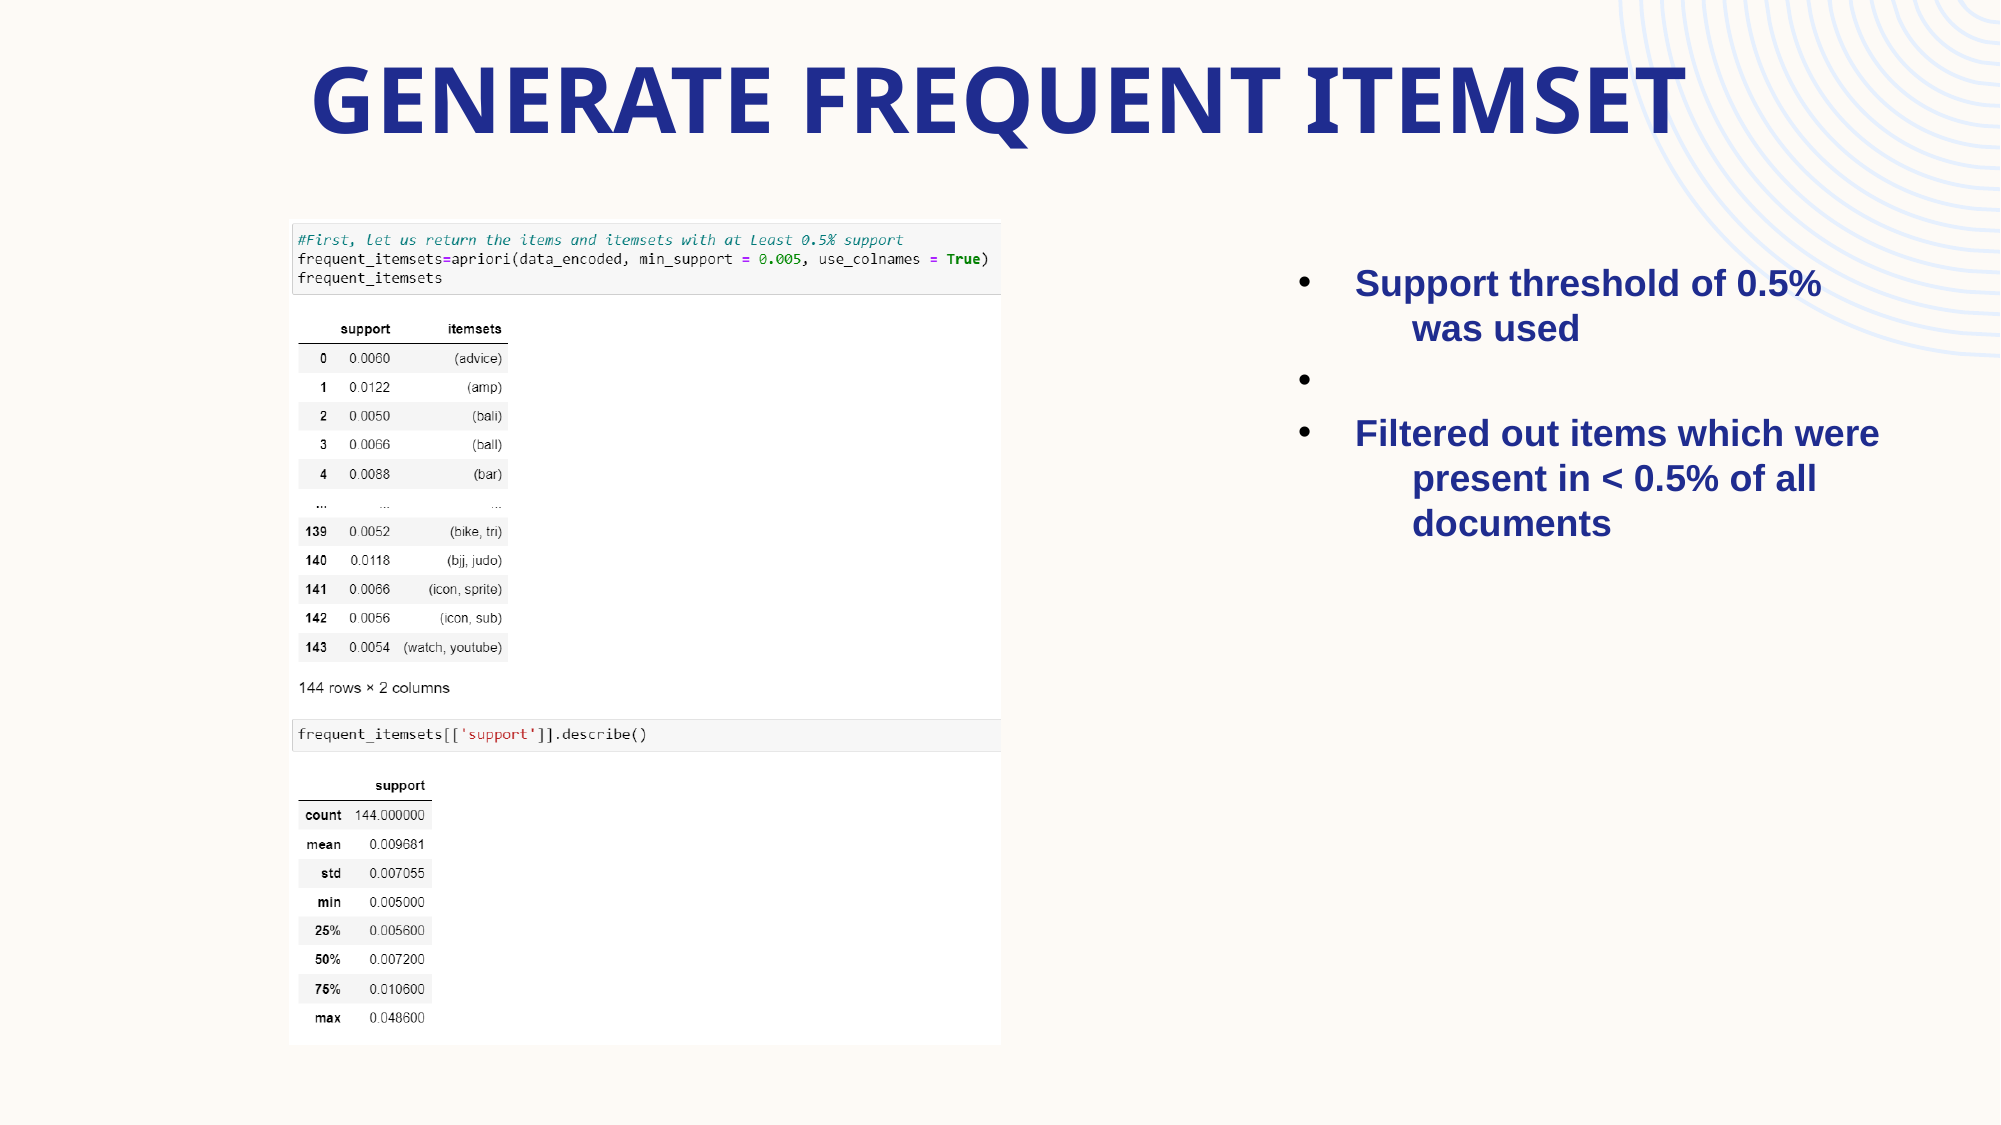

# Generate frequent itemset
Support threshold of 0.5% was used
Filtered out items which were present in < 0.5% of all documents